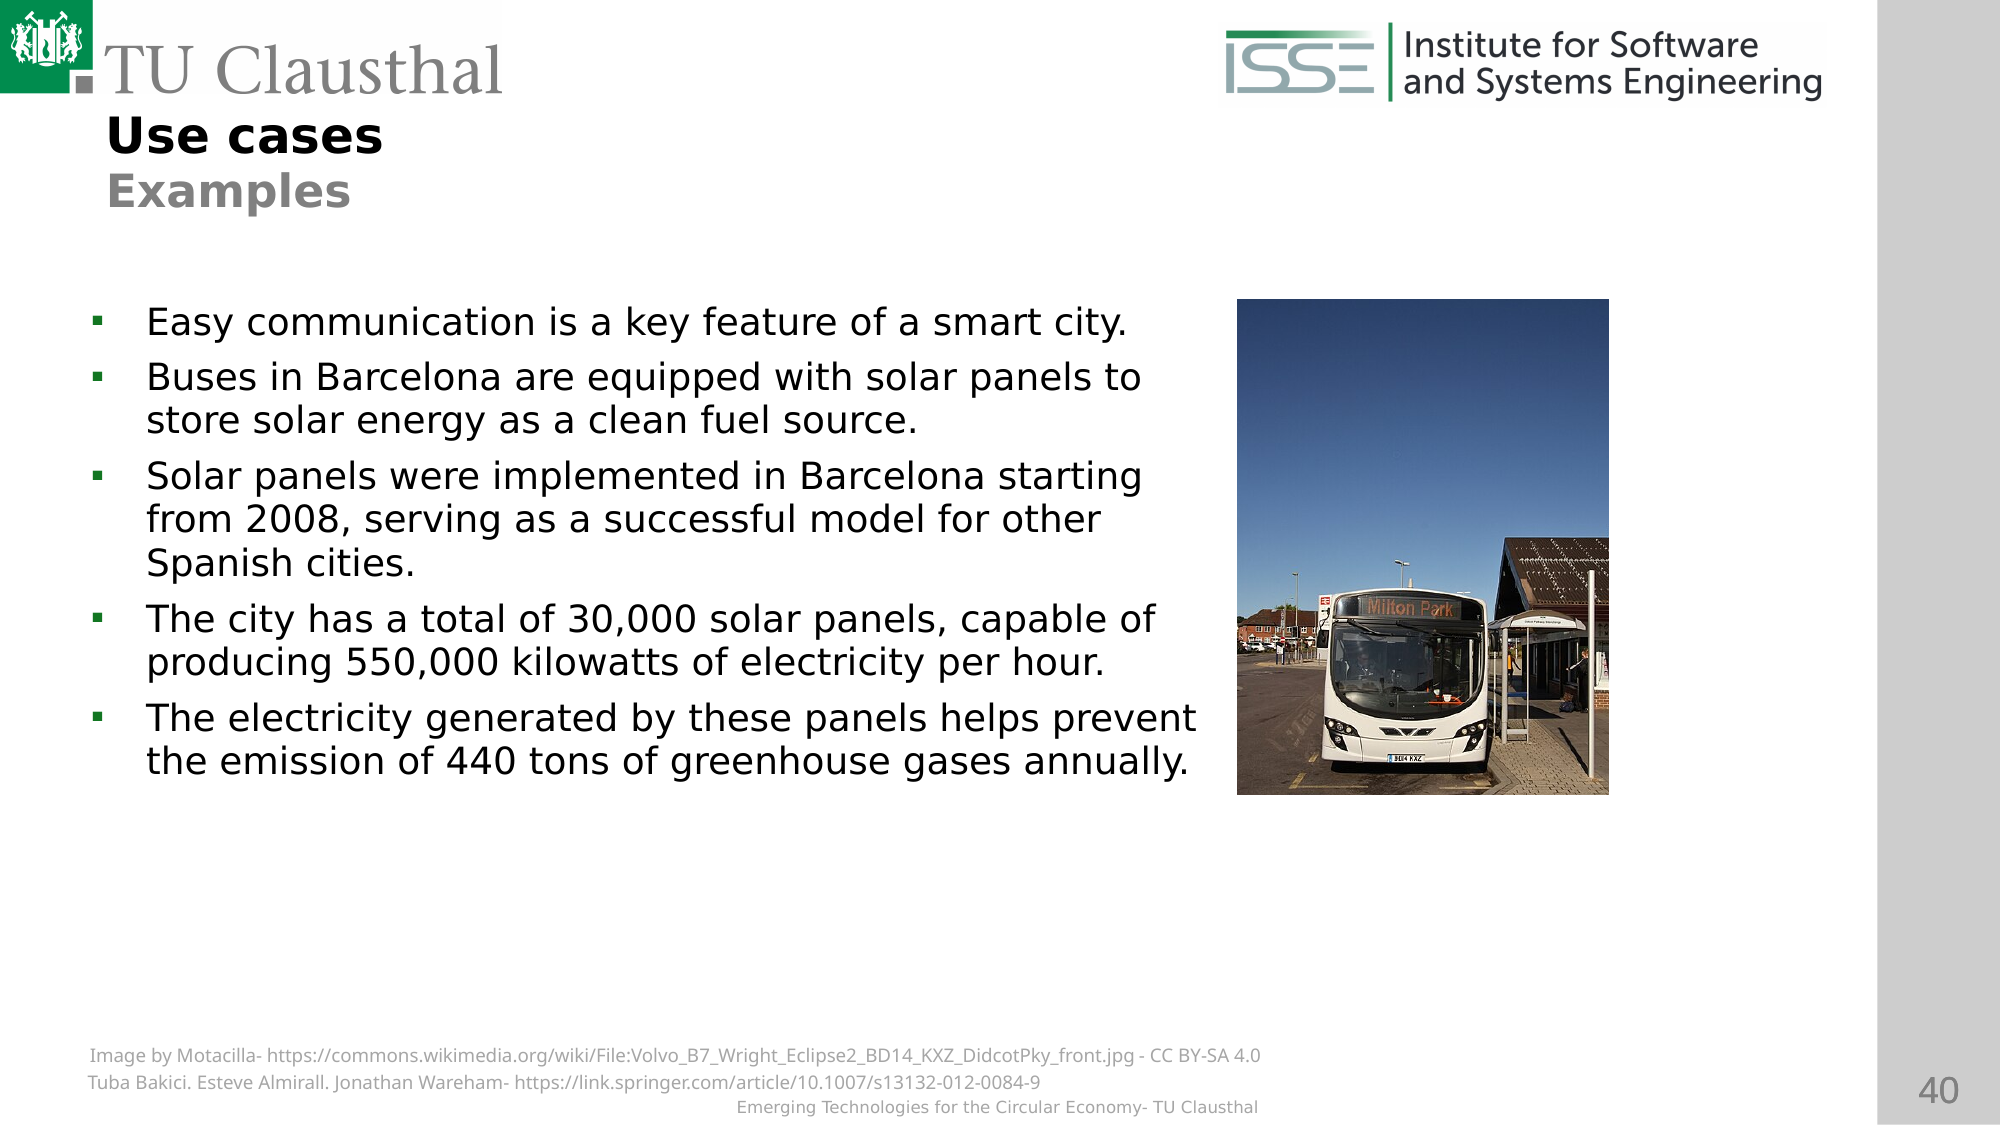

# Use cases Examples
Easy communication is a key feature of a smart city.
Buses in Barcelona are equipped with solar panels to store solar energy as a clean fuel source.
Solar panels were implemented in Barcelona starting from 2008, serving as a successful model for other Spanish cities.
The city has a total of 30,000 solar panels, capable of producing 550,000 kilowatts of electricity per hour.
The electricity generated by these panels helps prevent the emission of 440 tons of greenhouse gases annually.
Image by Motacilla- https://commons.wikimedia.org/wiki/File:Volvo_B7_Wright_Eclipse2_BD14_KXZ_DidcotPky_front.jpg - CC BY-SA 4.0
Tuba Bakici. Esteve Almirall. Jonathan Wareham- https://link.springer.com/article/10.1007/s13132-012-0084-9